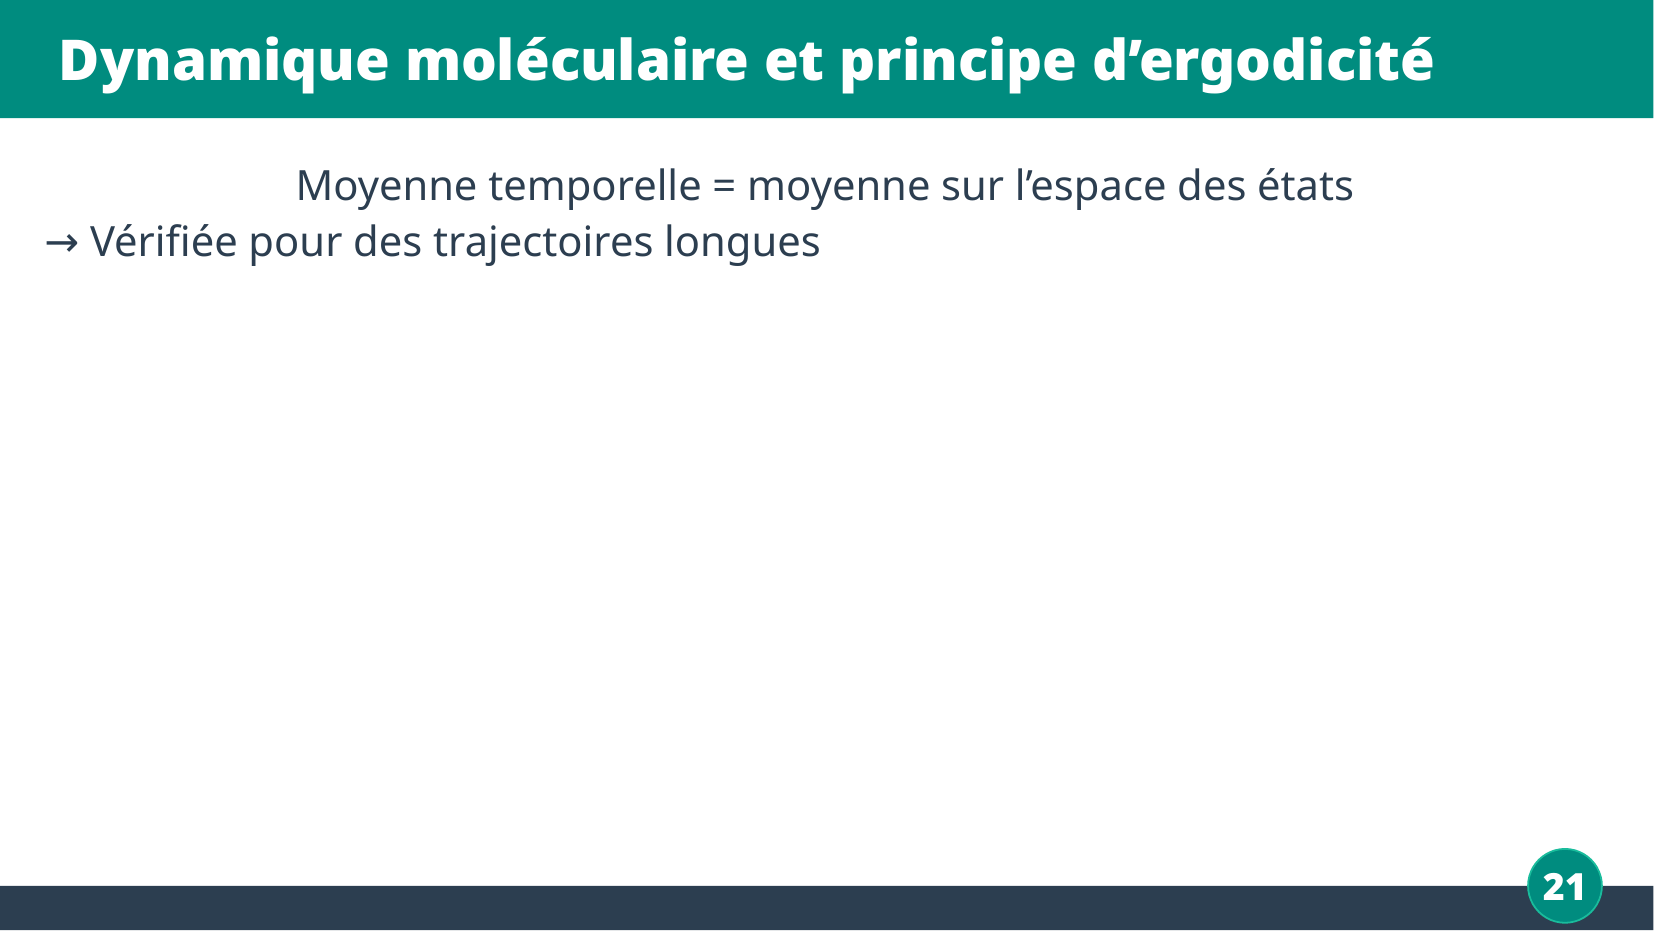

# Dynamique moléculaire et principe d’ergodicité
Moyenne temporelle = moyenne sur l’espace des états
→ Vérifiée pour des trajectoires longues